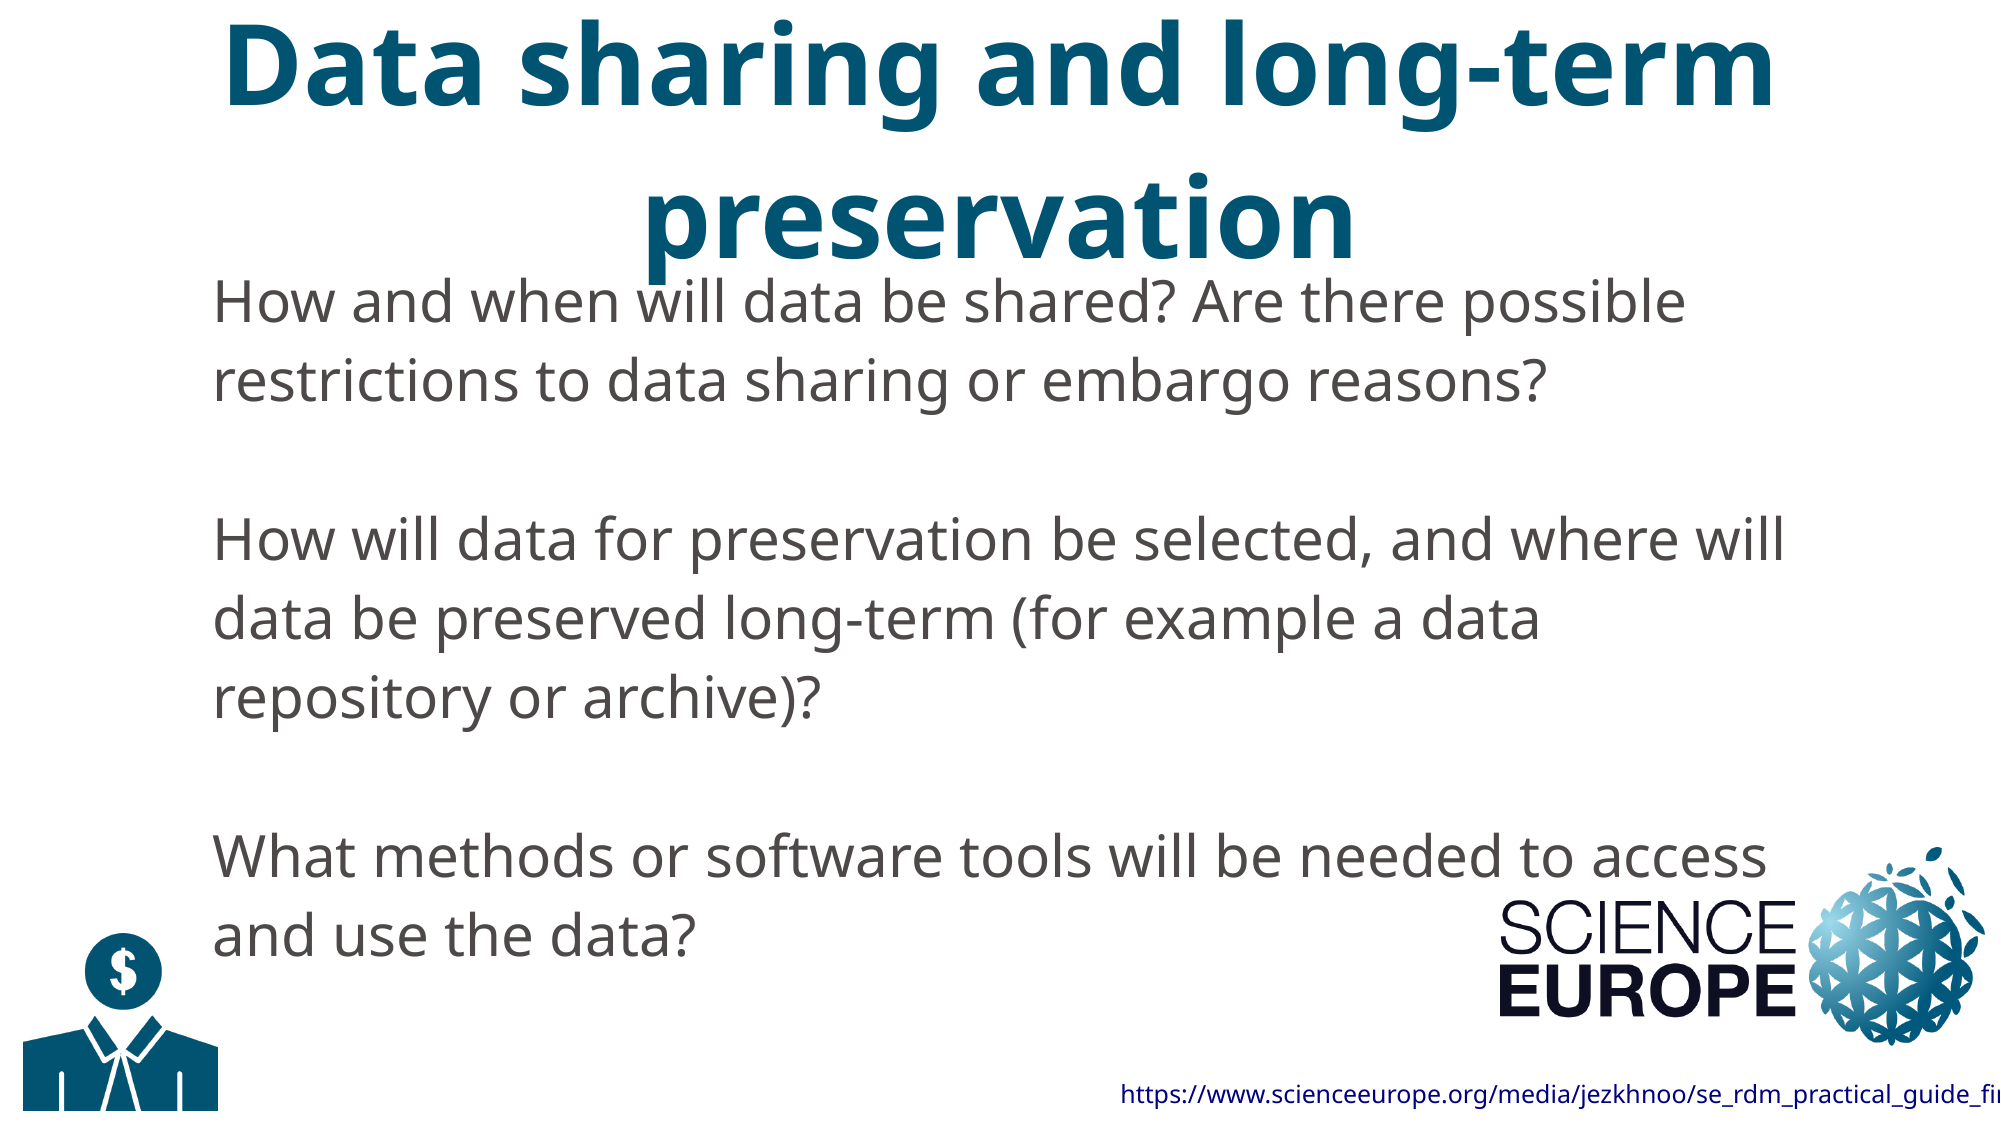

# Data sharing and long-term preservation
How and when will data be shared? Are there possible restrictions to data sharing or embargo reasons?
How will data for preservation be selected, and where will data be preserved long-term (for example a data repository or archive)?
What methods or software tools will be needed to access and use the data?
https://www.scienceeurope.org/media/jezkhnoo/se_rdm_practical_guide_final.pdf